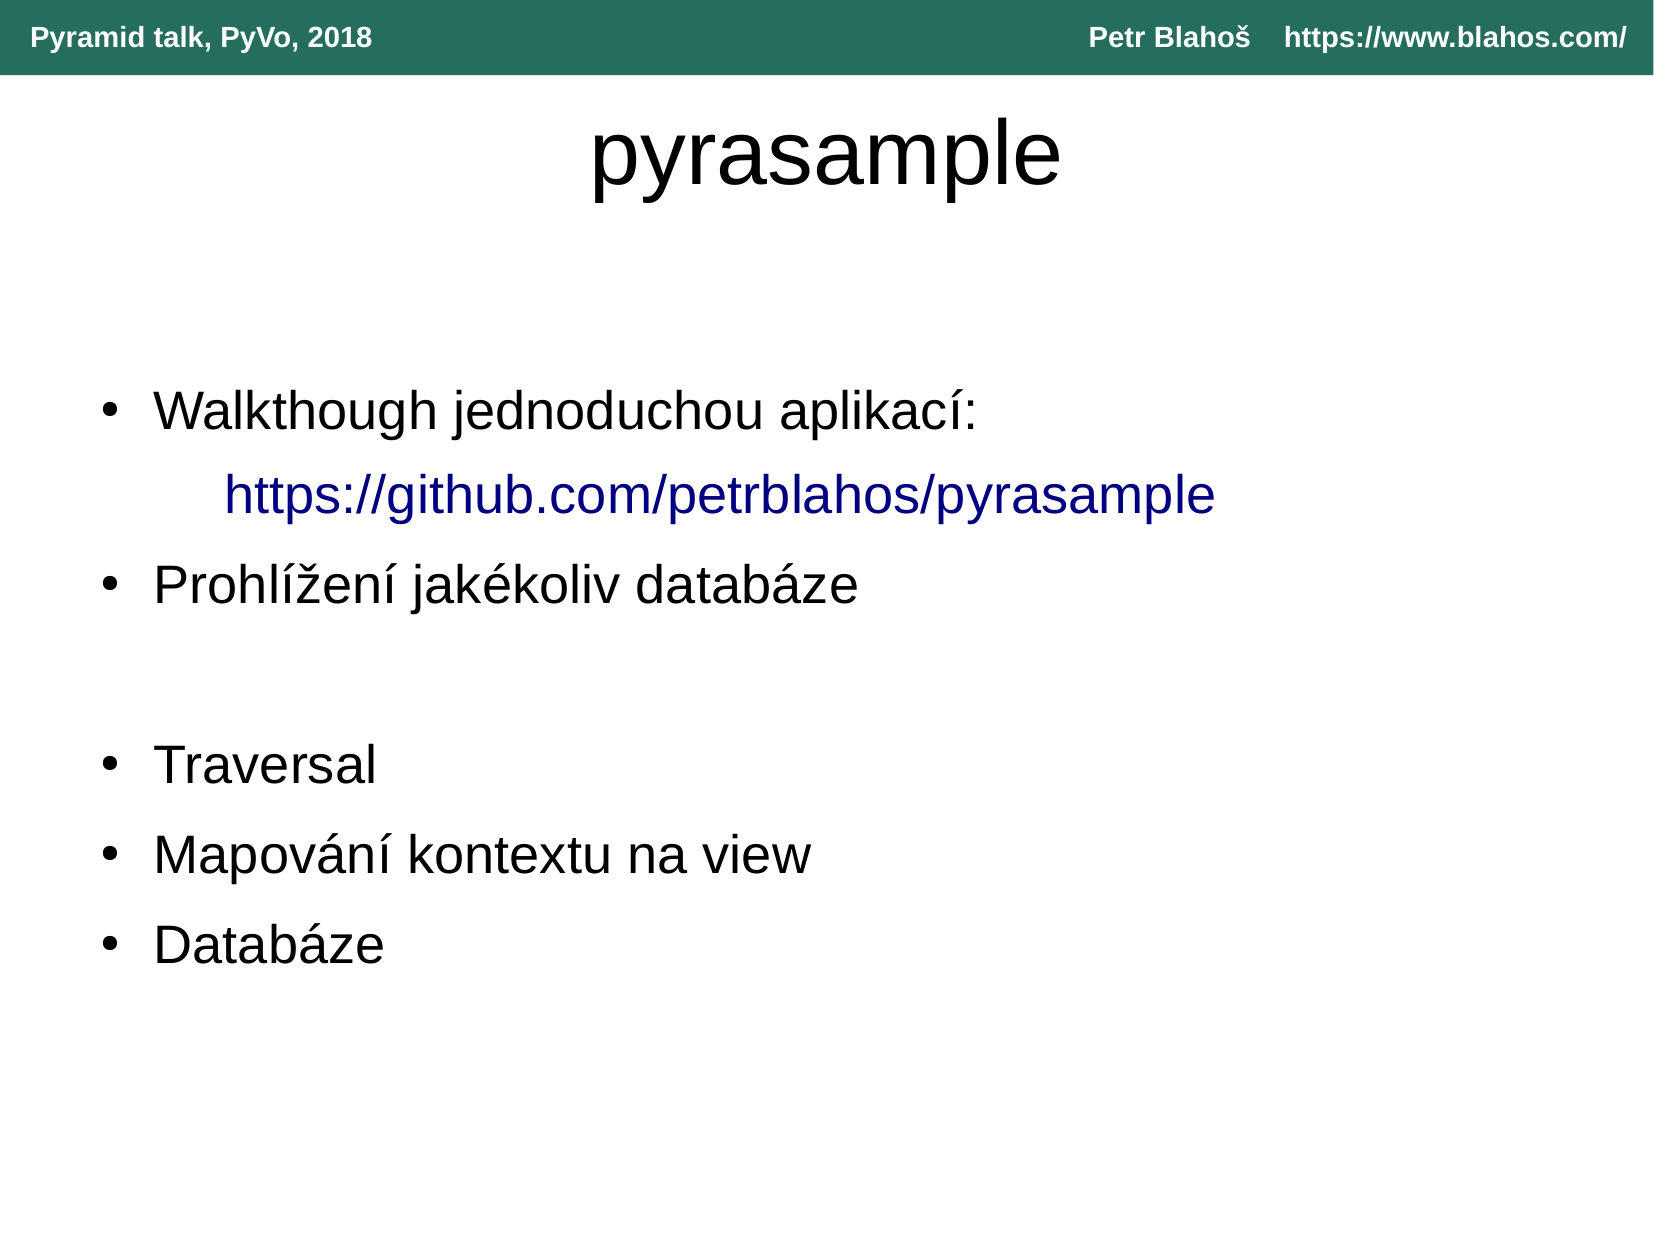

# pyrasample
Walkthough jednoduchou aplikací:
https://github.com/petrblahos/pyrasample
Prohlížení jakékoliv databáze
Traversal
Mapování kontextu na view
Databáze